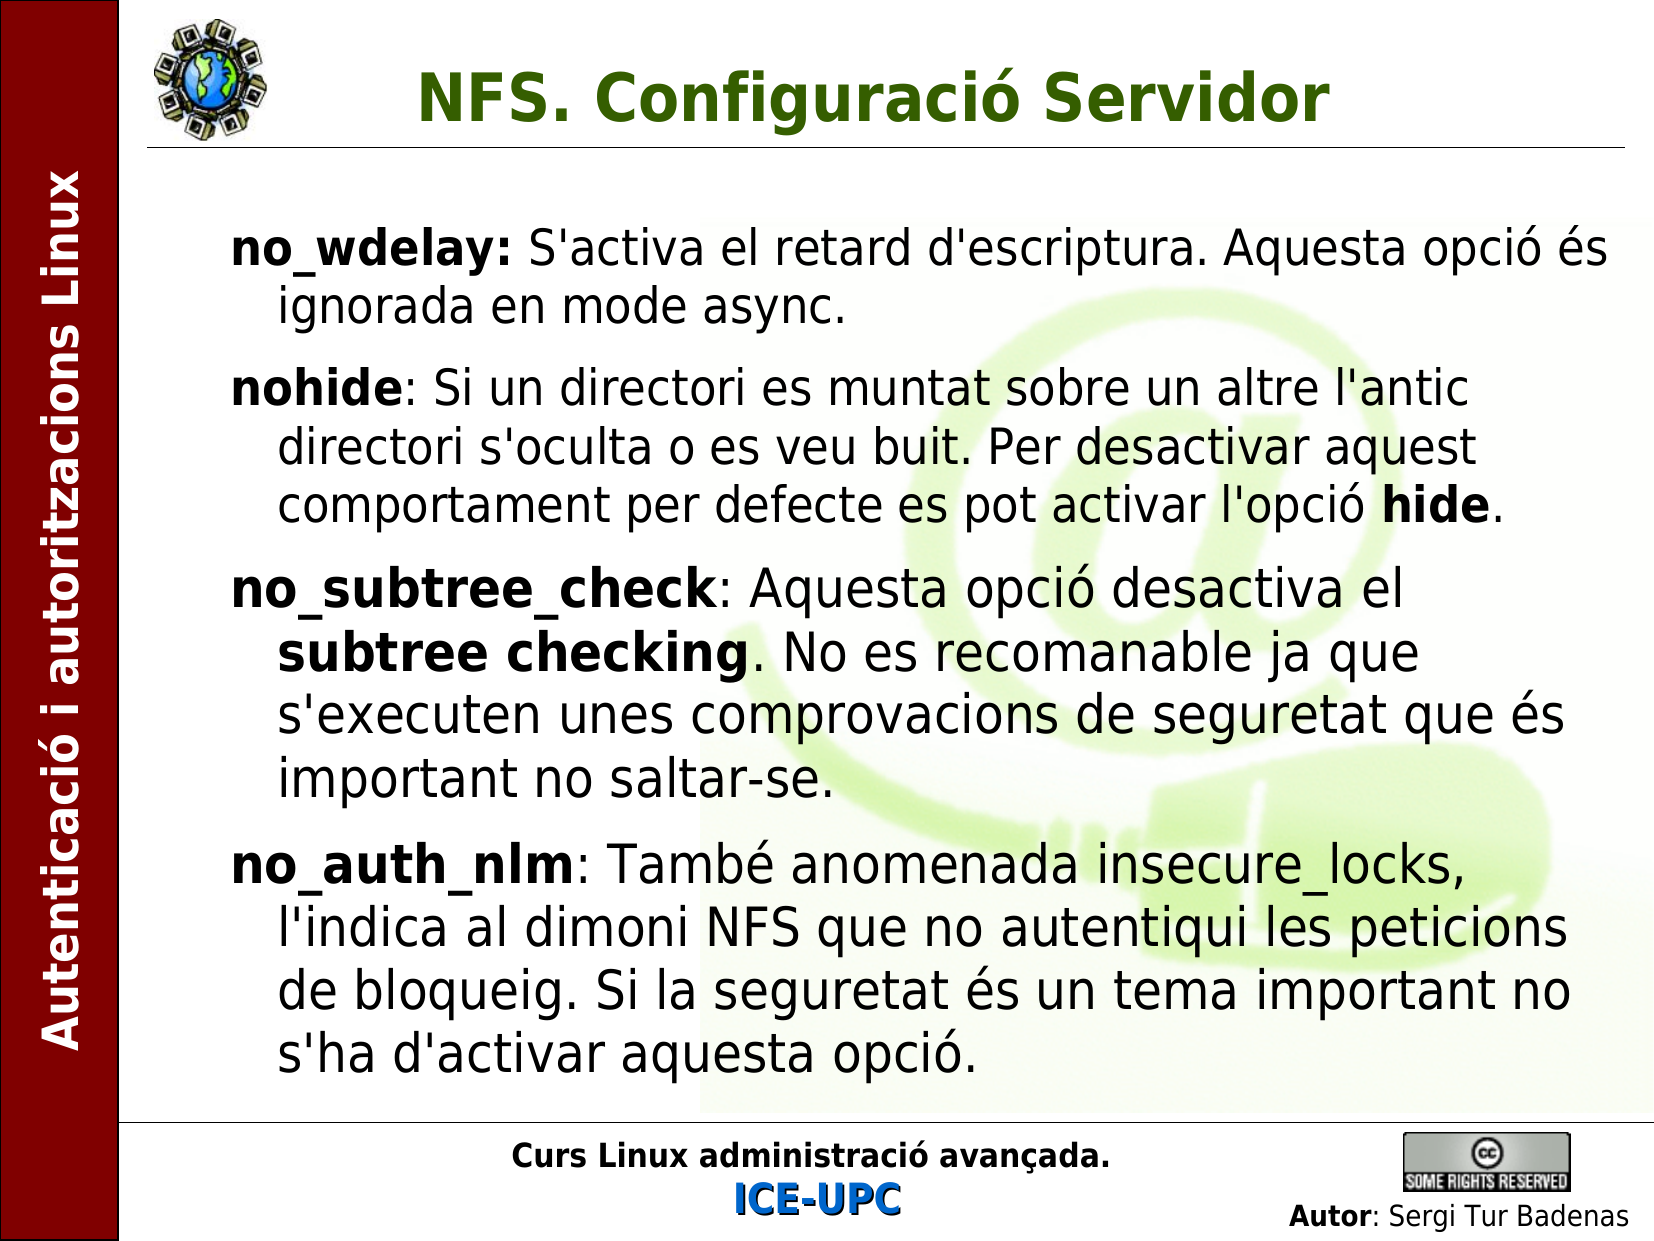

# NFS. Configuració Servidor
no_wdelay: S'activa el retard d'escriptura. Aquesta opció és ignorada en mode async.
nohide: Si un directori es muntat sobre un altre l'antic directori s'oculta o es veu buit. Per desactivar aquest comportament per defecte es pot activar l'opció hide.
no_subtree_check: Aquesta opció desactiva el subtree checking. No es recomanable ja que s'executen unes comprovacions de seguretat que és important no saltar-se.
no_auth_nlm: També anomenada insecure_locks, l'indica al dimoni NFS que no autentiqui les peticions de bloqueig. Si la seguretat és un tema important no s'ha d'activar aquesta opció.